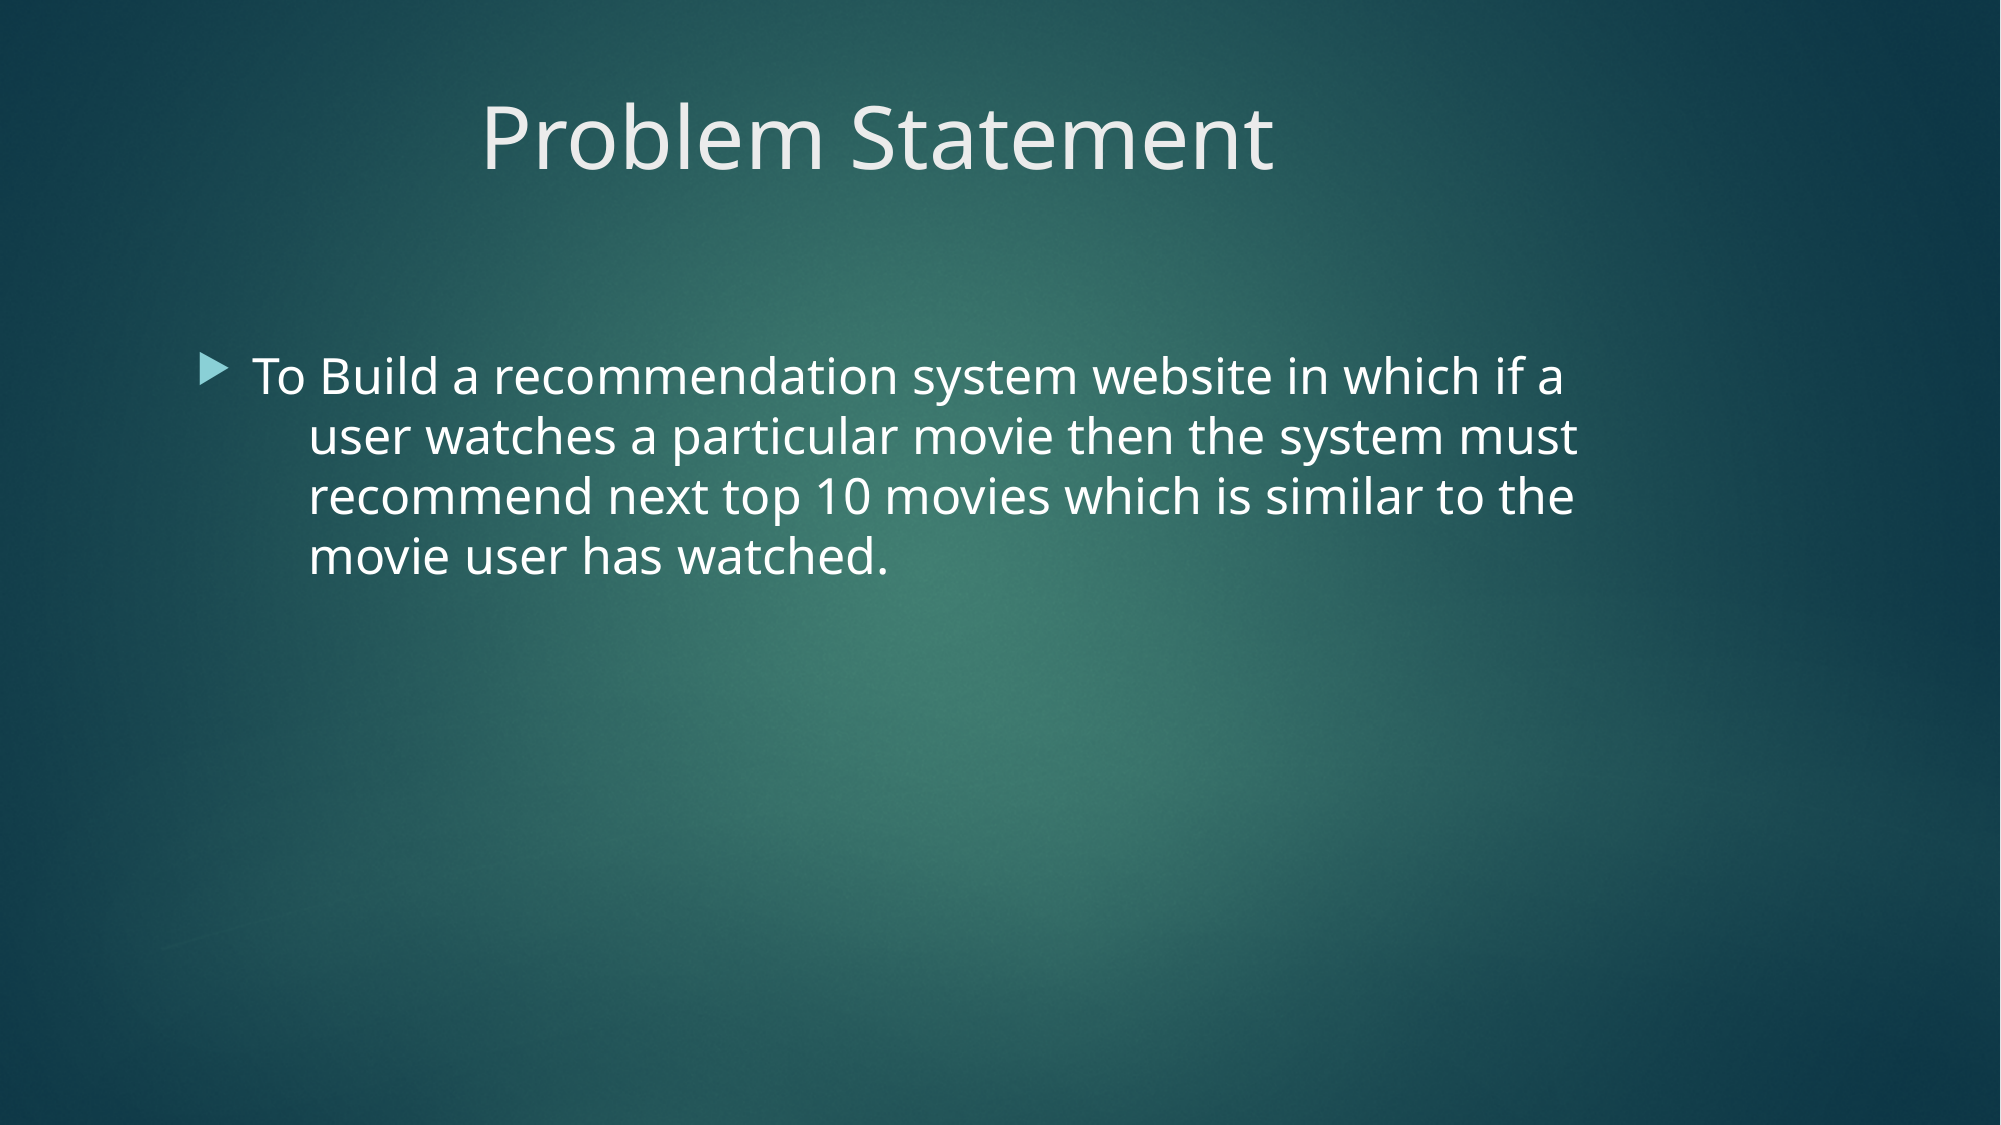

# Problem Statement
To Build a recommendation system website in which if a user watches a particular movie then the system must recommend next top 10 movies which is similar to the movie user has watched.